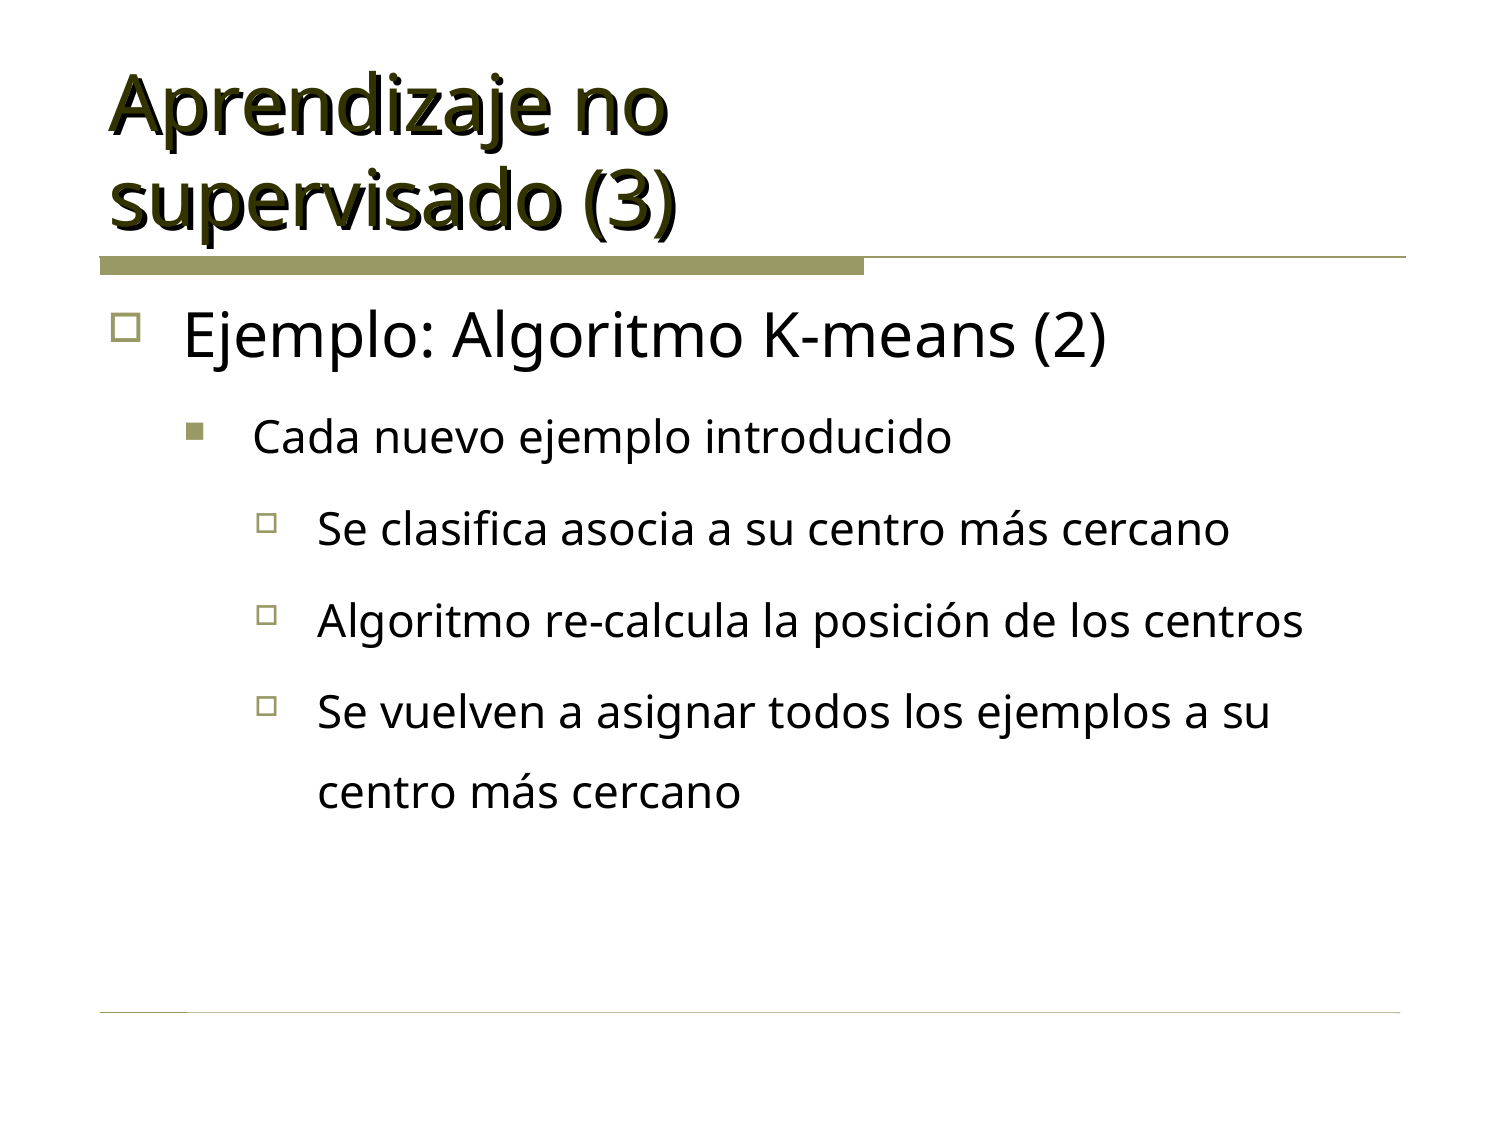

# Aprendizaje no supervisado (3)
Ejemplo: Algoritmo K-means (2)
Cada nuevo ejemplo introducido
Se clasifica asocia a su centro más cercano
Algoritmo re-calcula la posición de los centros
Se vuelven a asignar todos los ejemplos a su centro más cercano